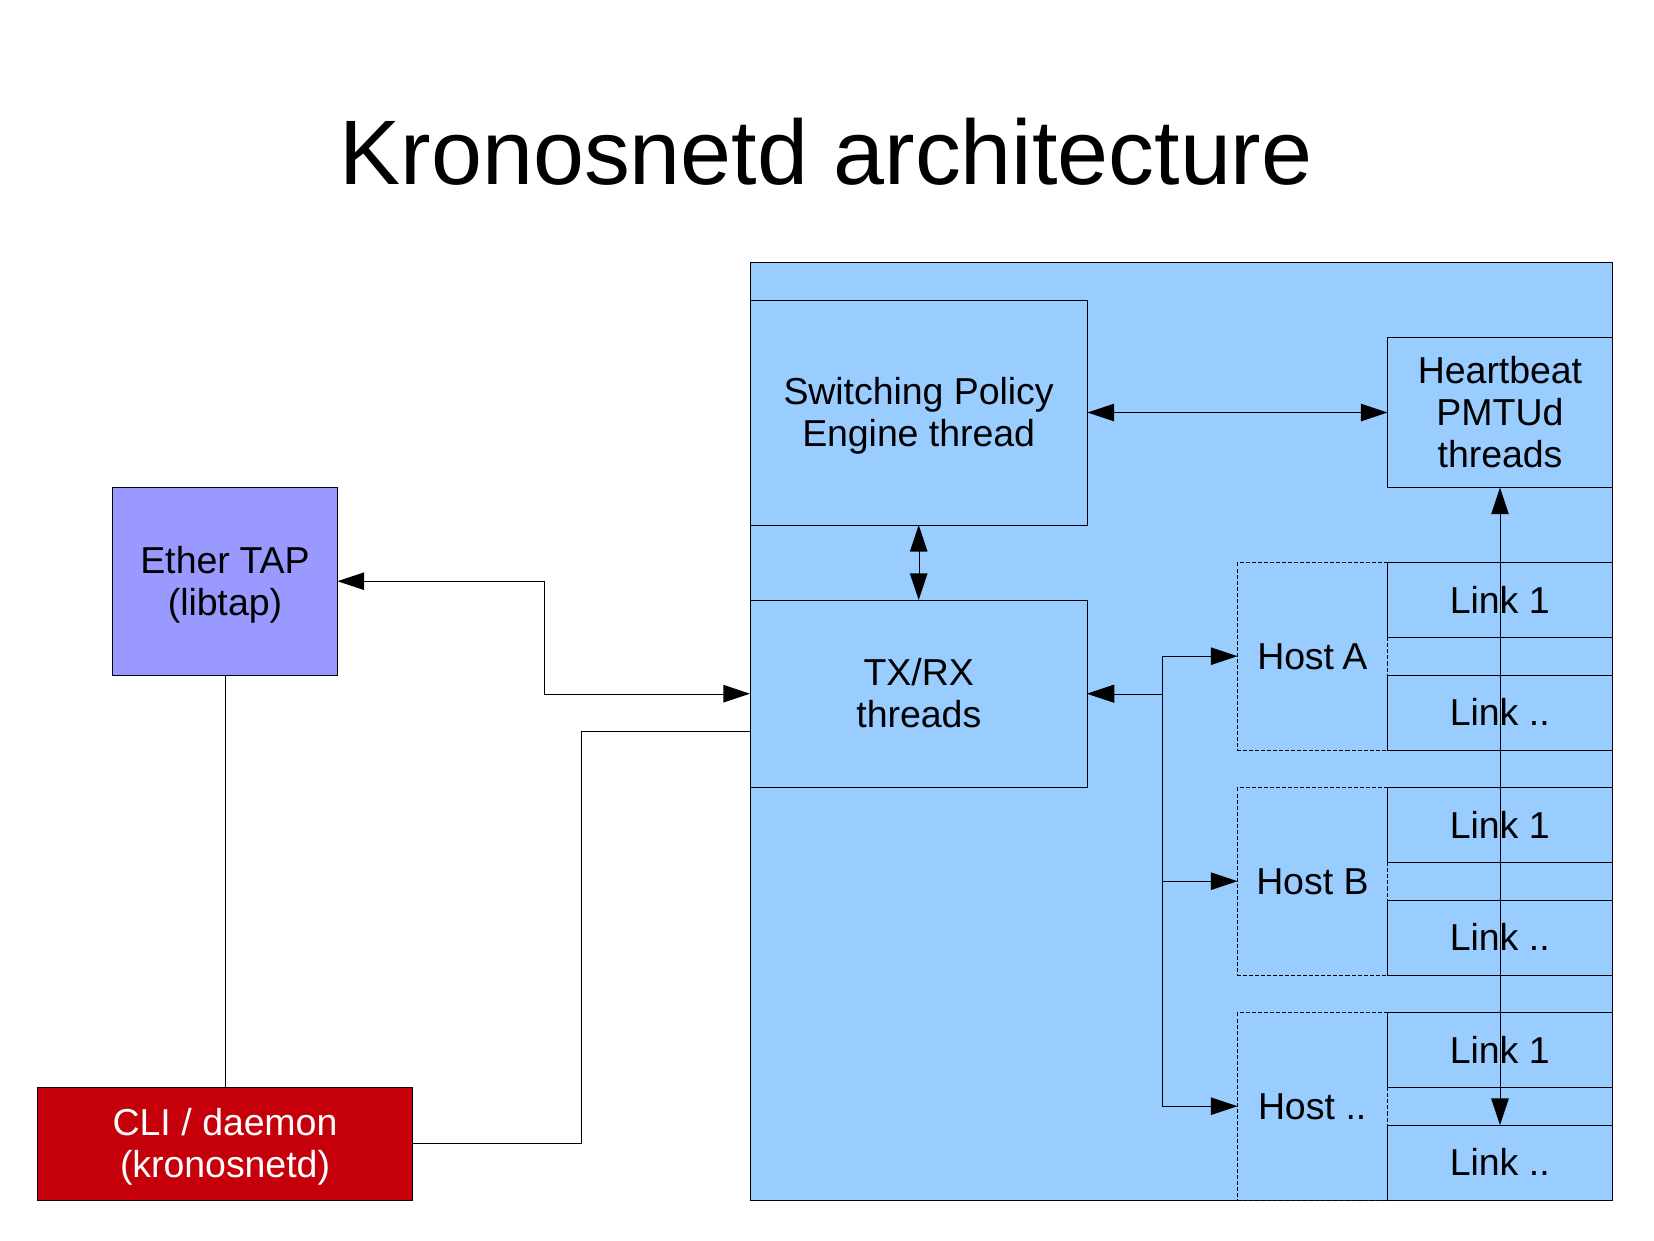

# Kronosnetd architecture
Switching Policy
Engine thread
Heartbeat
PMTUd
threads
Ether TAP
(libtap)
Host A
Link 1
TX/RX
threads
Link ..
Host B
Link 1
Link ..
Host ..
Link 1
CLI / daemon
(kronosnetd)
Link ..